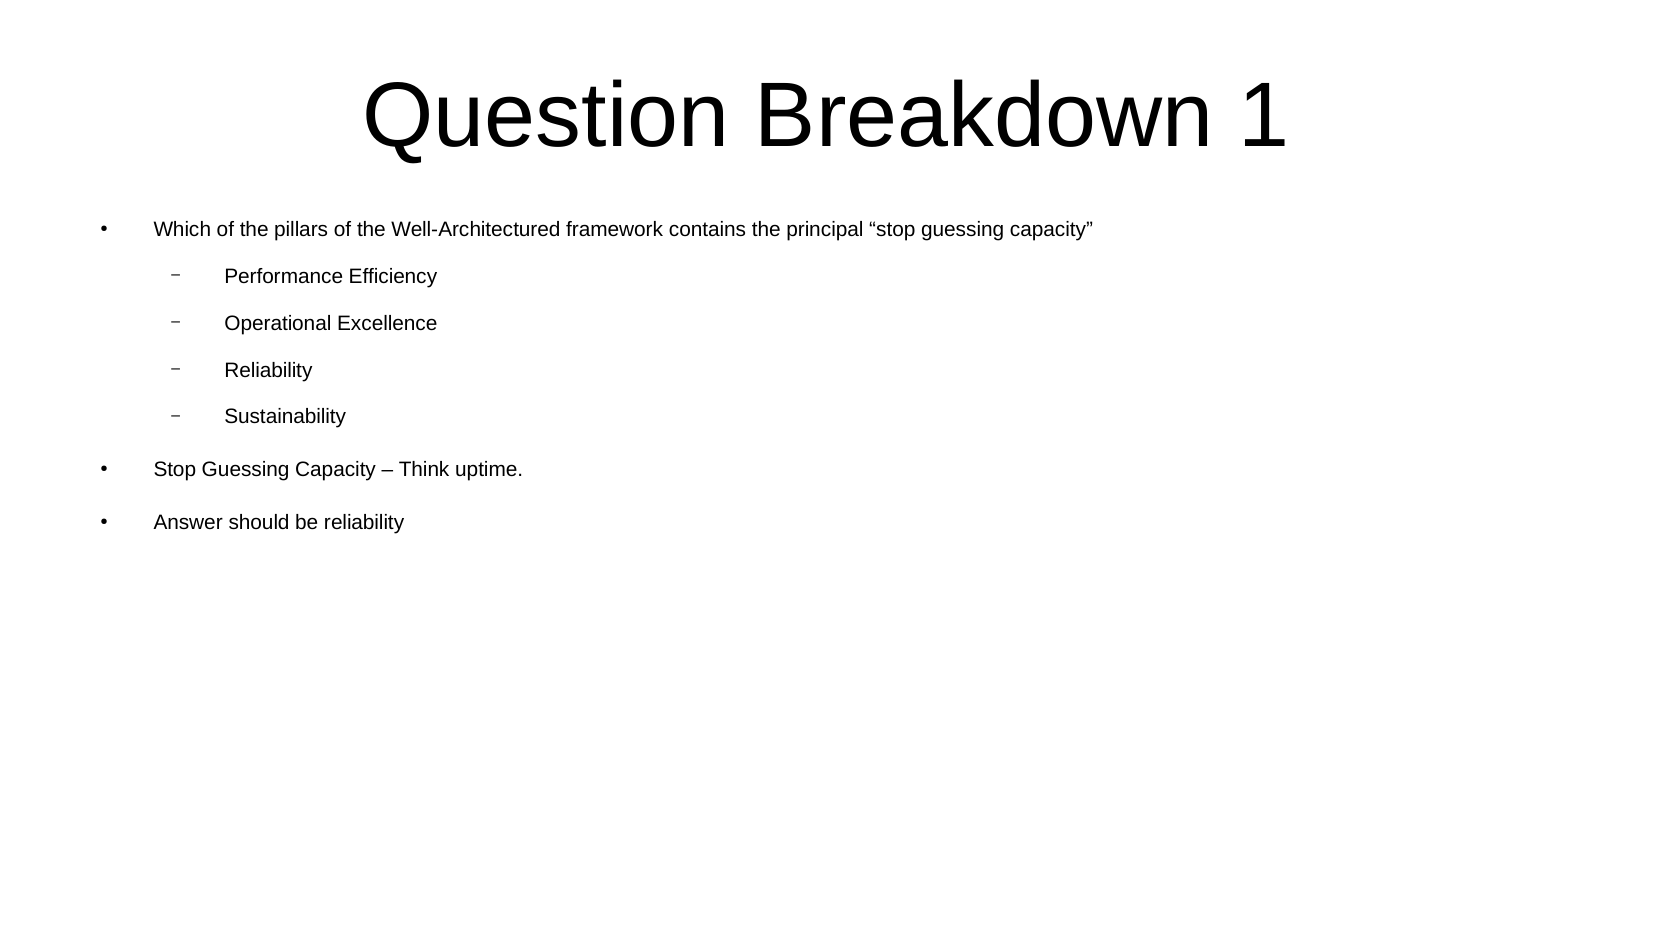

# Question Breakdown 1
Which of the pillars of the Well-Architectured framework contains the principal “stop guessing capacity”
Performance Efficiency
Operational Excellence
Reliability
Sustainability
Stop Guessing Capacity – Think uptime.
Answer should be reliability